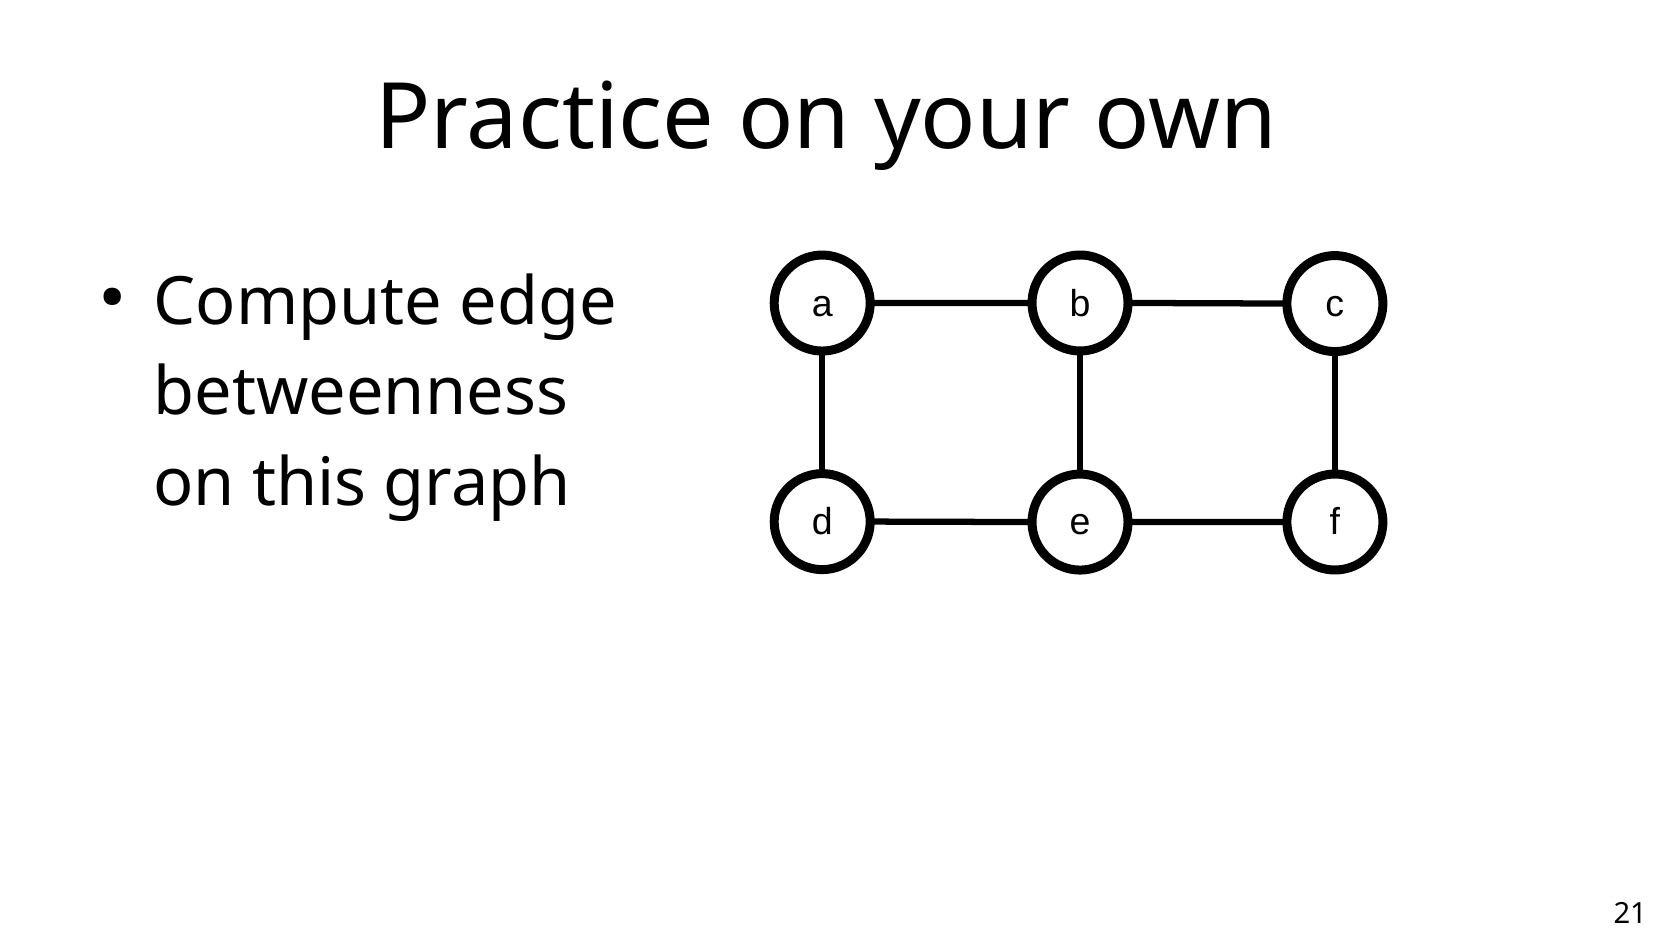

# Practice on your own
Compute edge betweenness on this graph
b
a
c
d
f
e
21